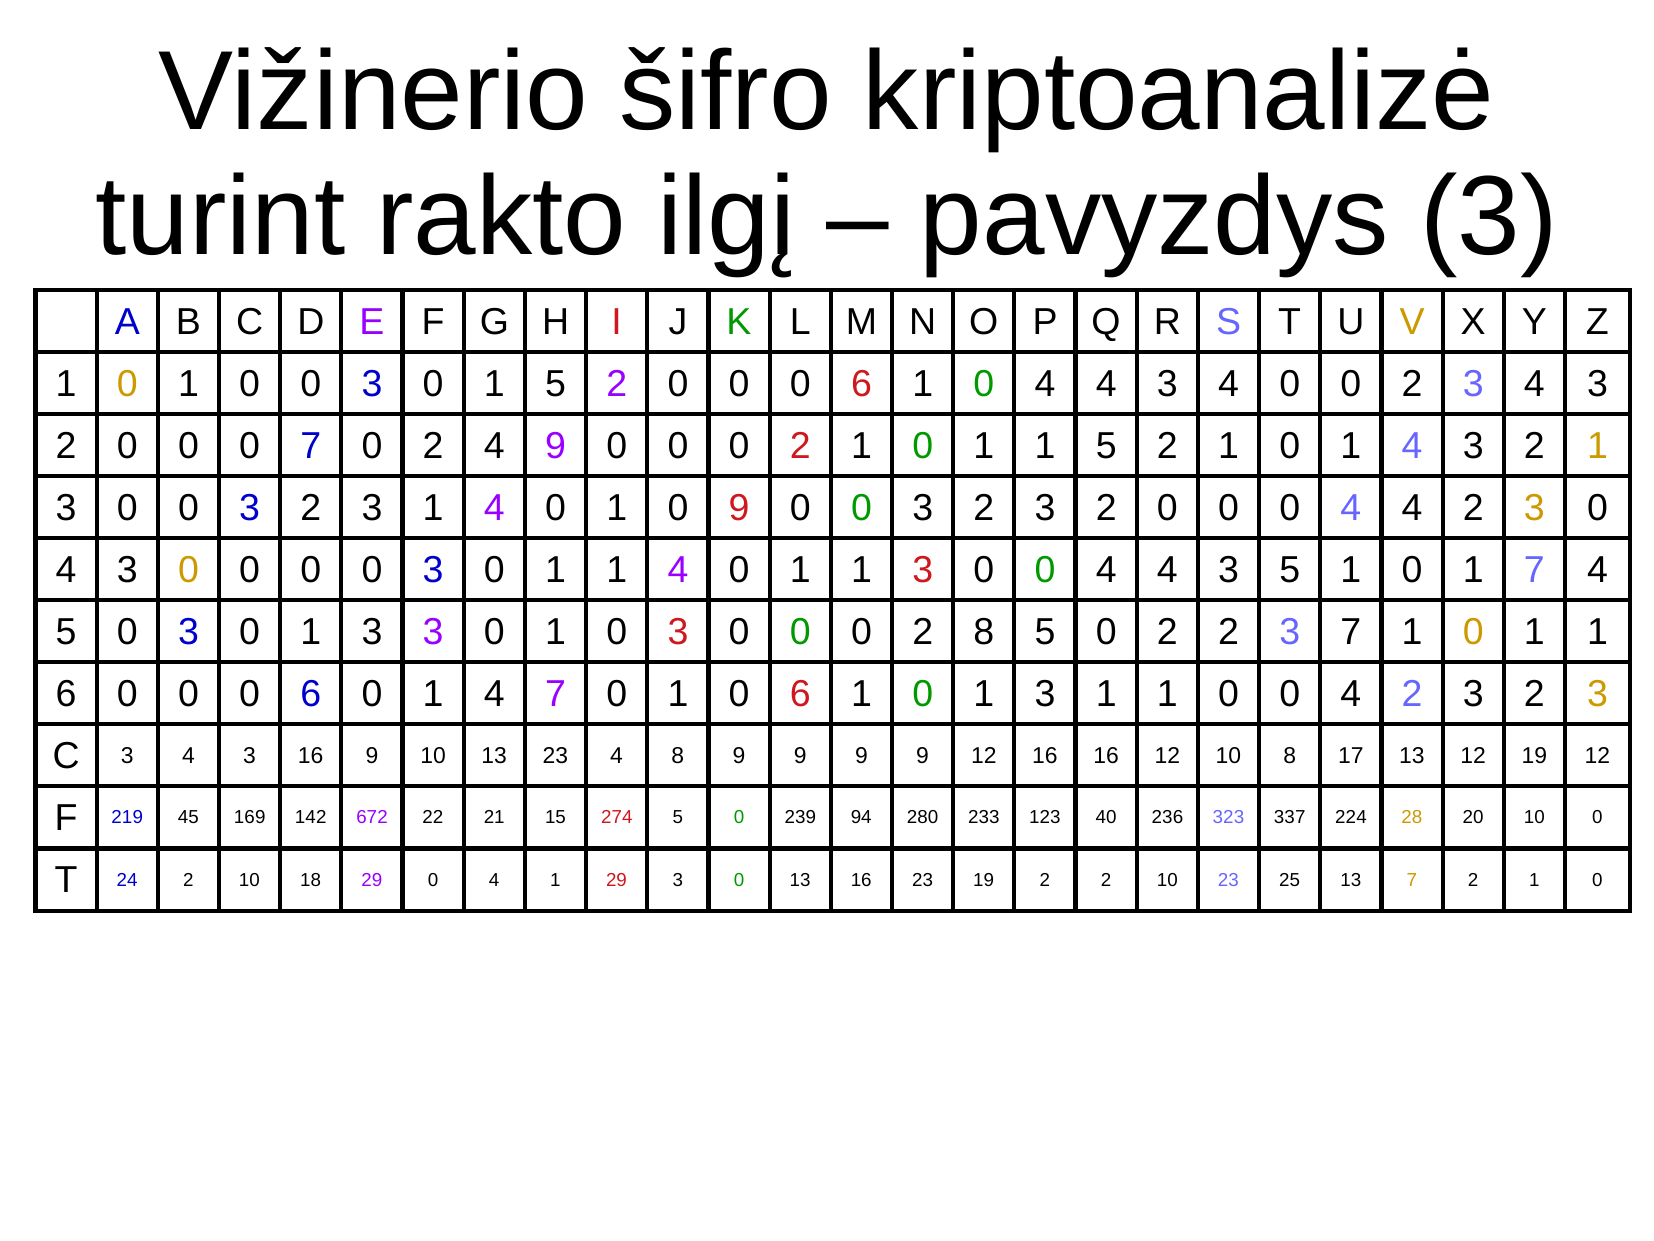

# Vižinerio šifro kriptoanalizė turint rakto ilgį – pavyzdys (3)
| | A | B | C | D | E | F | G | H | I | J | K | L | M | N | O | P | Q | R | S | T | U | V | X | Y | Z |
| --- | --- | --- | --- | --- | --- | --- | --- | --- | --- | --- | --- | --- | --- | --- | --- | --- | --- | --- | --- | --- | --- | --- | --- | --- | --- |
| 1 | 0 | 1 | 0 | 0 | 3 | 0 | 1 | 5 | 2 | 0 | 0 | 0 | 6 | 1 | 0 | 4 | 4 | 3 | 4 | 0 | 0 | 2 | 3 | 4 | 3 |
| 2 | 0 | 0 | 0 | 7 | 0 | 2 | 4 | 9 | 0 | 0 | 0 | 2 | 1 | 0 | 1 | 1 | 5 | 2 | 1 | 0 | 1 | 4 | 3 | 2 | 1 |
| 3 | 0 | 0 | 3 | 2 | 3 | 1 | 4 | 0 | 1 | 0 | 9 | 0 | 0 | 3 | 2 | 3 | 2 | 0 | 0 | 0 | 4 | 4 | 2 | 3 | 0 |
| 4 | 3 | 0 | 0 | 0 | 0 | 3 | 0 | 1 | 1 | 4 | 0 | 1 | 1 | 3 | 0 | 0 | 4 | 4 | 3 | 5 | 1 | 0 | 1 | 7 | 4 |
| 5 | 0 | 3 | 0 | 1 | 3 | 3 | 0 | 1 | 0 | 3 | 0 | 0 | 0 | 2 | 8 | 5 | 0 | 2 | 2 | 3 | 7 | 1 | 0 | 1 | 1 |
| 6 | 0 | 0 | 0 | 6 | 0 | 1 | 4 | 7 | 0 | 1 | 0 | 6 | 1 | 0 | 1 | 3 | 1 | 1 | 0 | 0 | 4 | 2 | 3 | 2 | 3 |
| C | 3 | 4 | 3 | 16 | 9 | 10 | 13 | 23 | 4 | 8 | 9 | 9 | 9 | 9 | 12 | 16 | 16 | 12 | 10 | 8 | 17 | 13 | 12 | 19 | 12 |
| F | 219 | 45 | 169 | 142 | 672 | 22 | 21 | 15 | 274 | 5 | 0 | 239 | 94 | 280 | 233 | 123 | 40 | 236 | 323 | 337 | 224 | 28 | 20 | 10 | 0 |
| T | 24 | 2 | 10 | 18 | 29 | 0 | 4 | 1 | 29 | 3 | 0 | 13 | 16 | 23 | 19 | 2 | 2 | 10 | 23 | 25 | 13 | 7 | 2 | 1 | 0 |